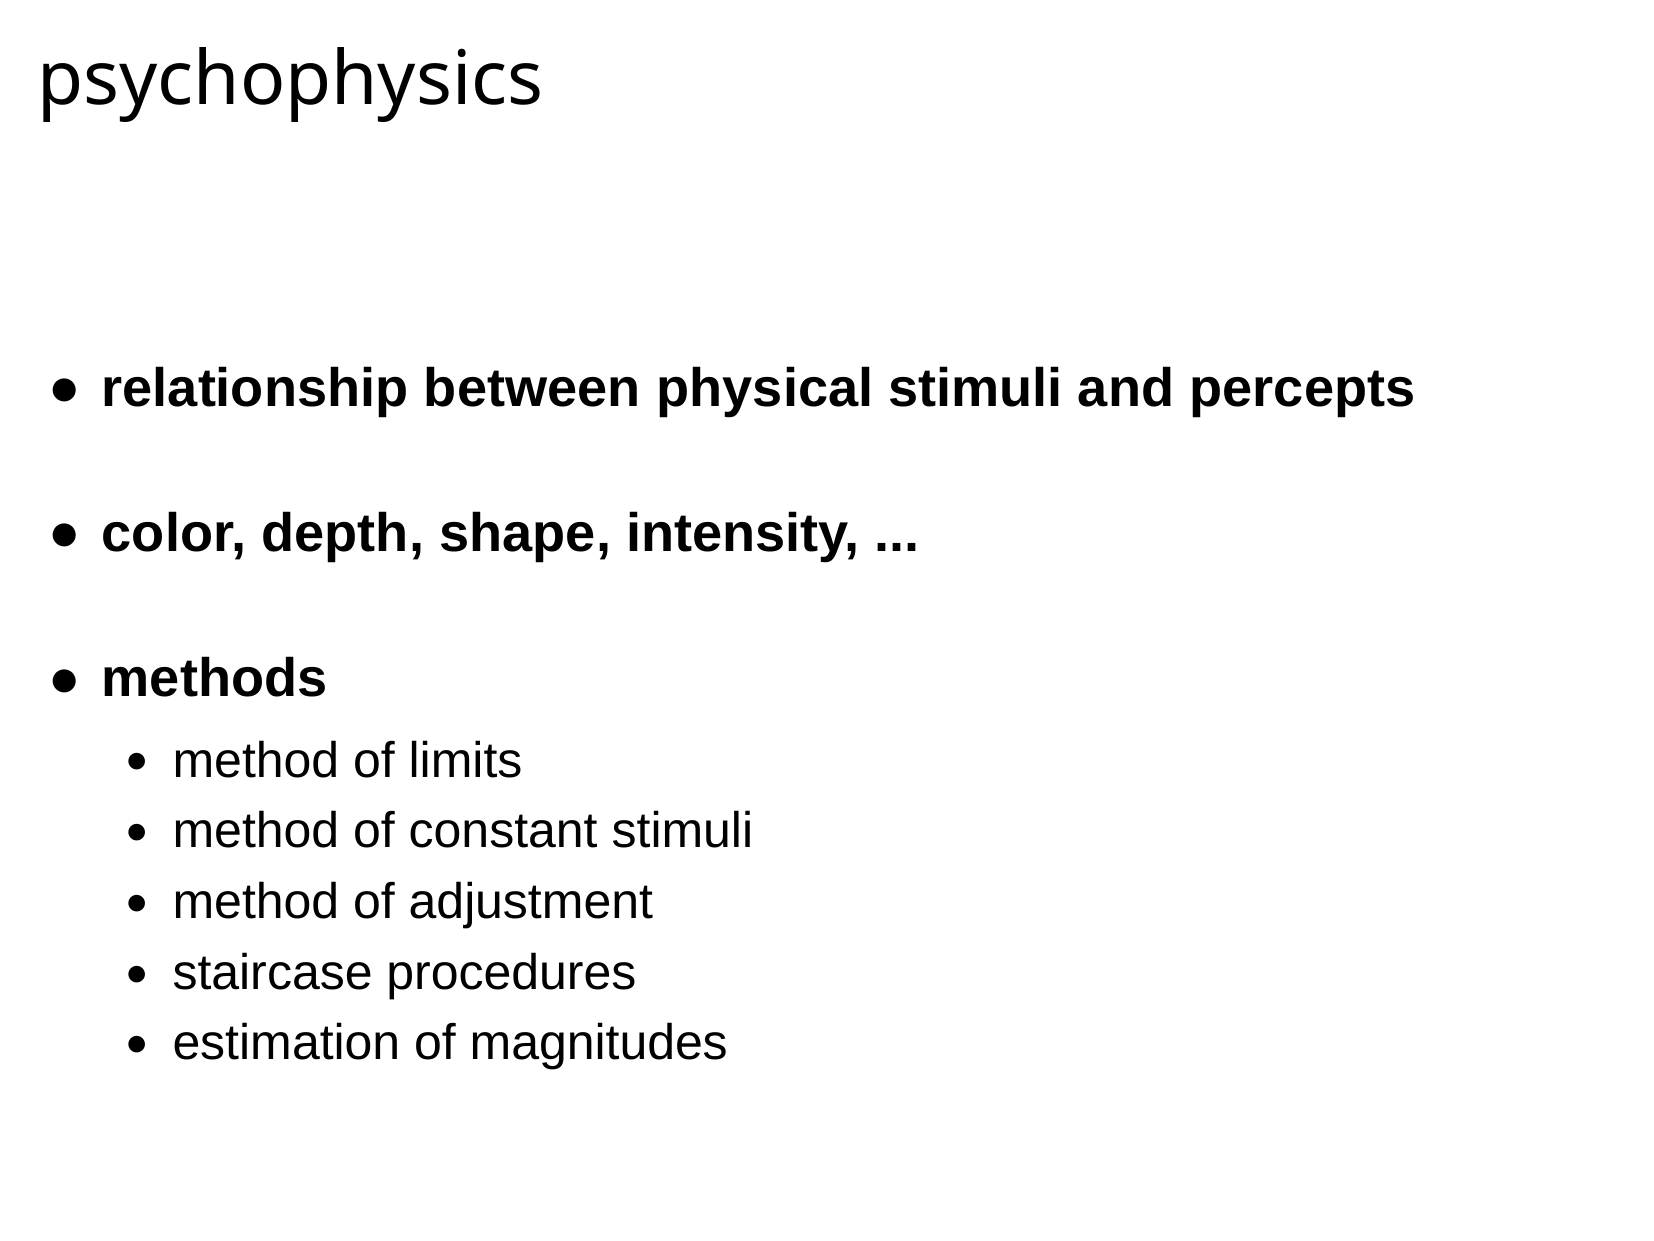

# psychophysics
relationship between physical stimuli and percepts
color, depth, shape, intensity, ...
methods
method of limits
method of constant stimuli
method of adjustment
staircase procedures
estimation of magnitudes